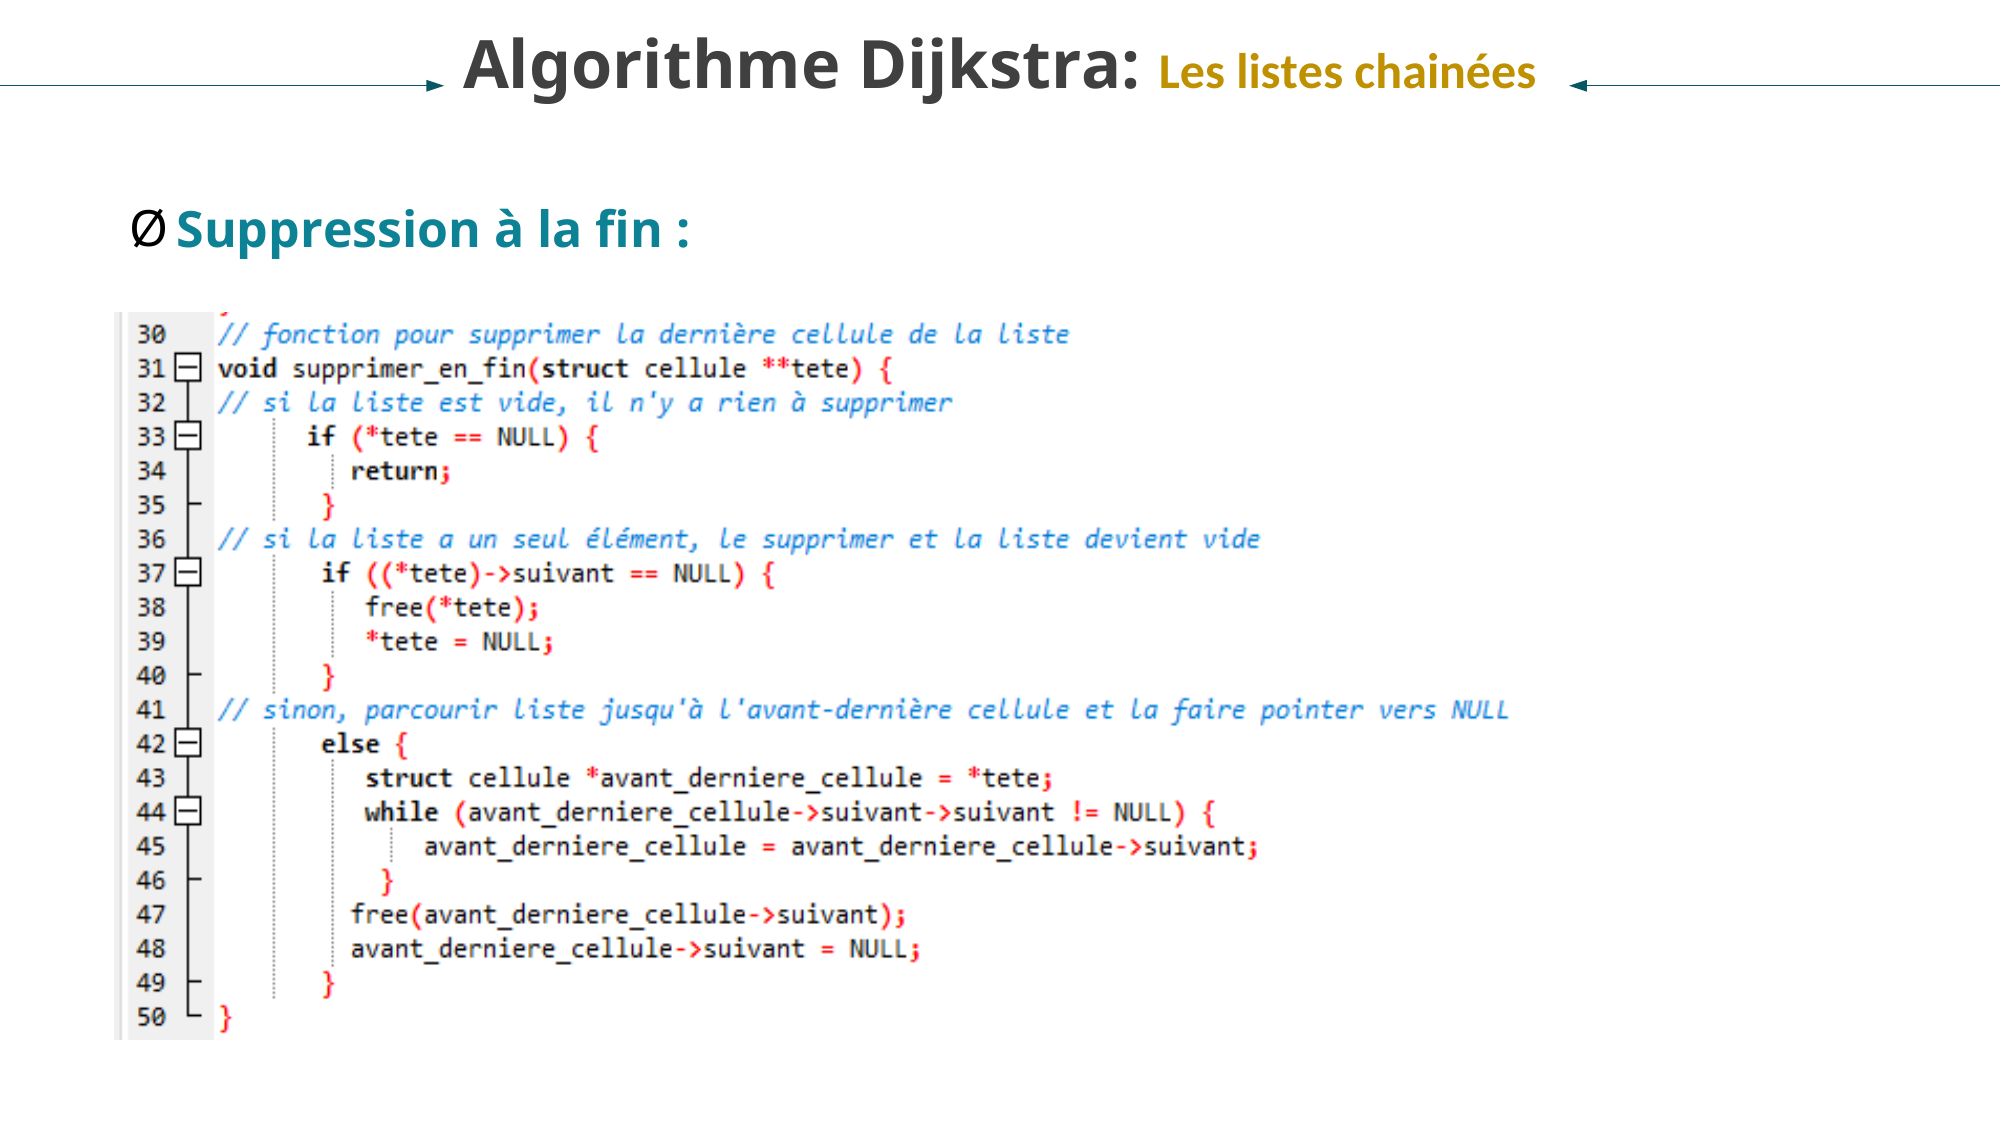

Algorithme Dijkstra: Les listes chainées
# Analyse du projet : diapositive 3
Suppression à la fin :